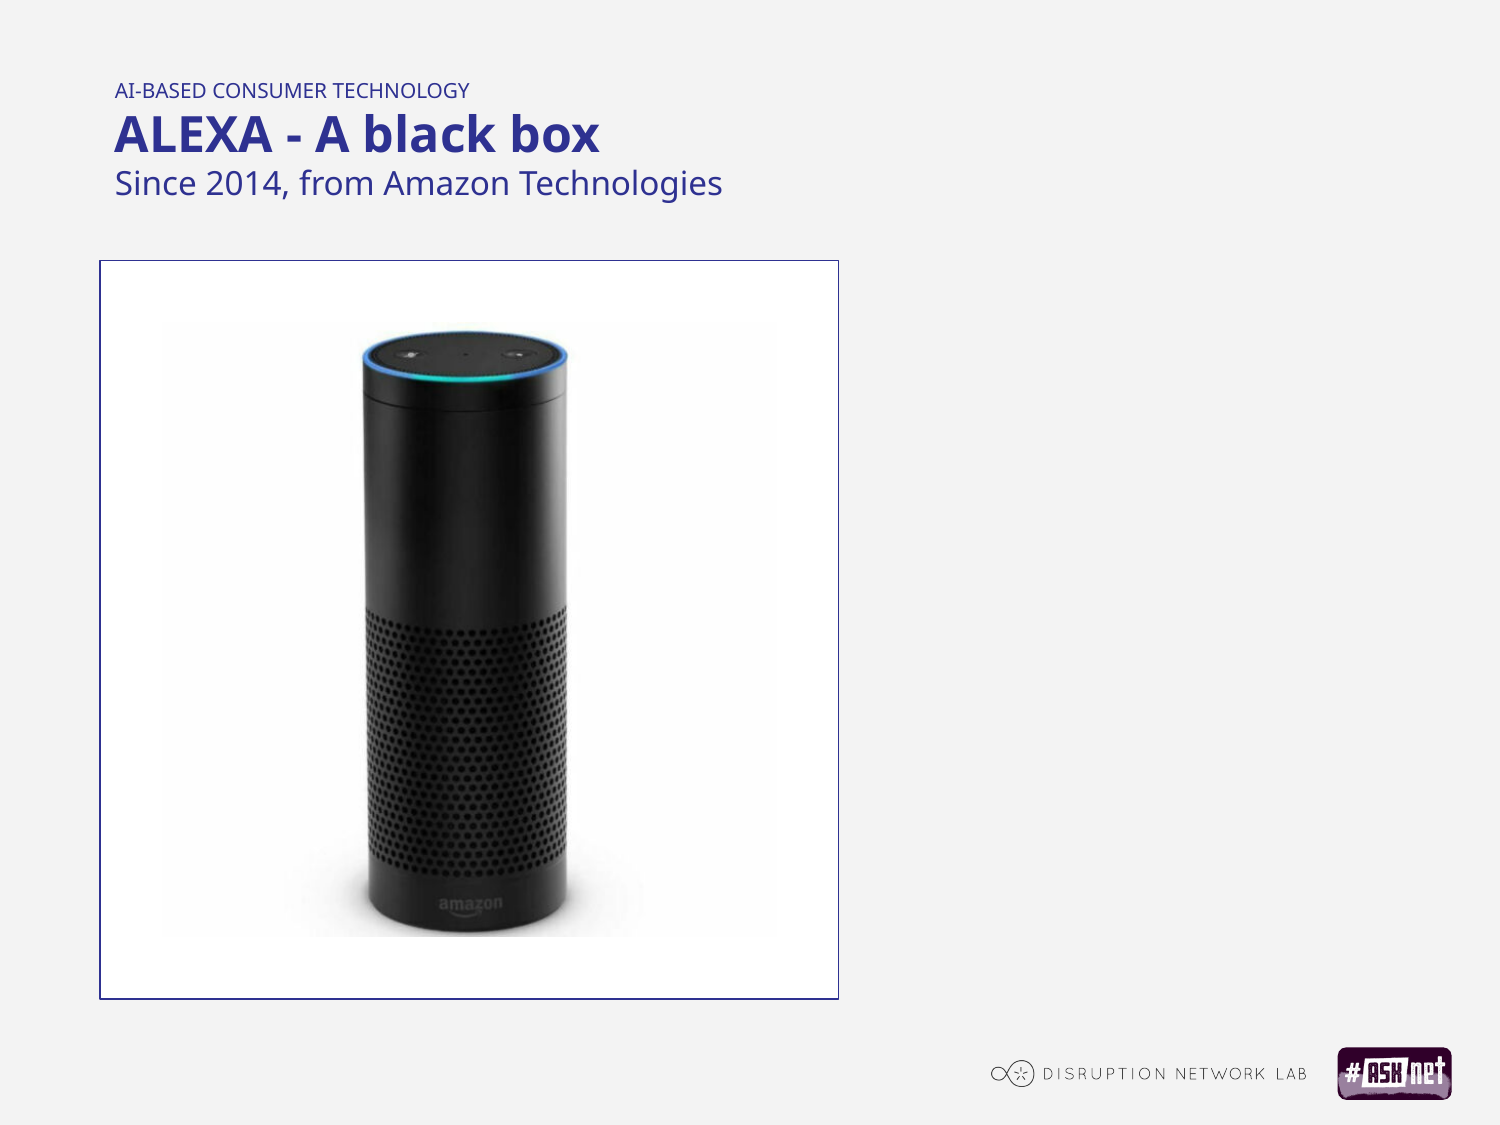

AI-BASED CONSUMER TECHNOLOGY
ALEXA - A black box
Since 2014, from Amazon Technologies